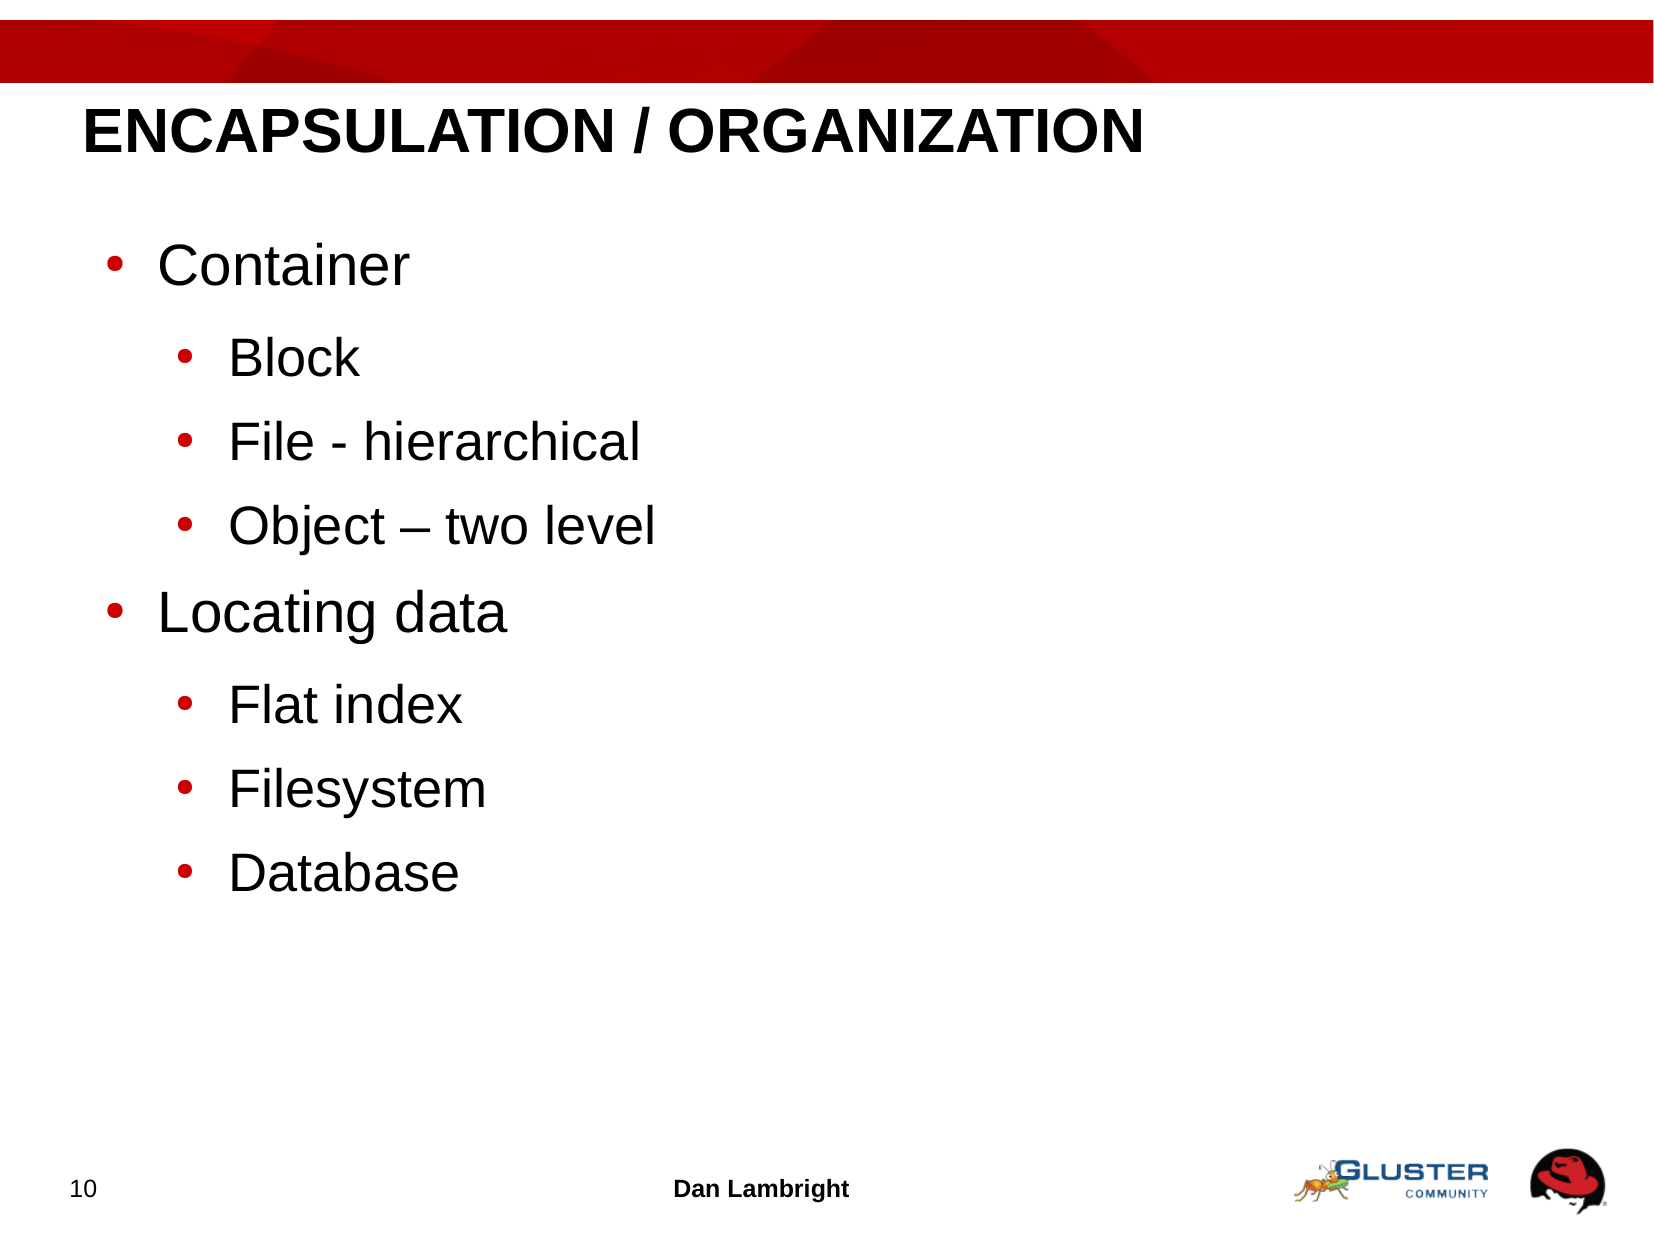

# ENCAPSULATION / ORGANIZATION
Container
Block
File - hierarchical
Object – two level
Locating data
Flat index
Filesystem
Database